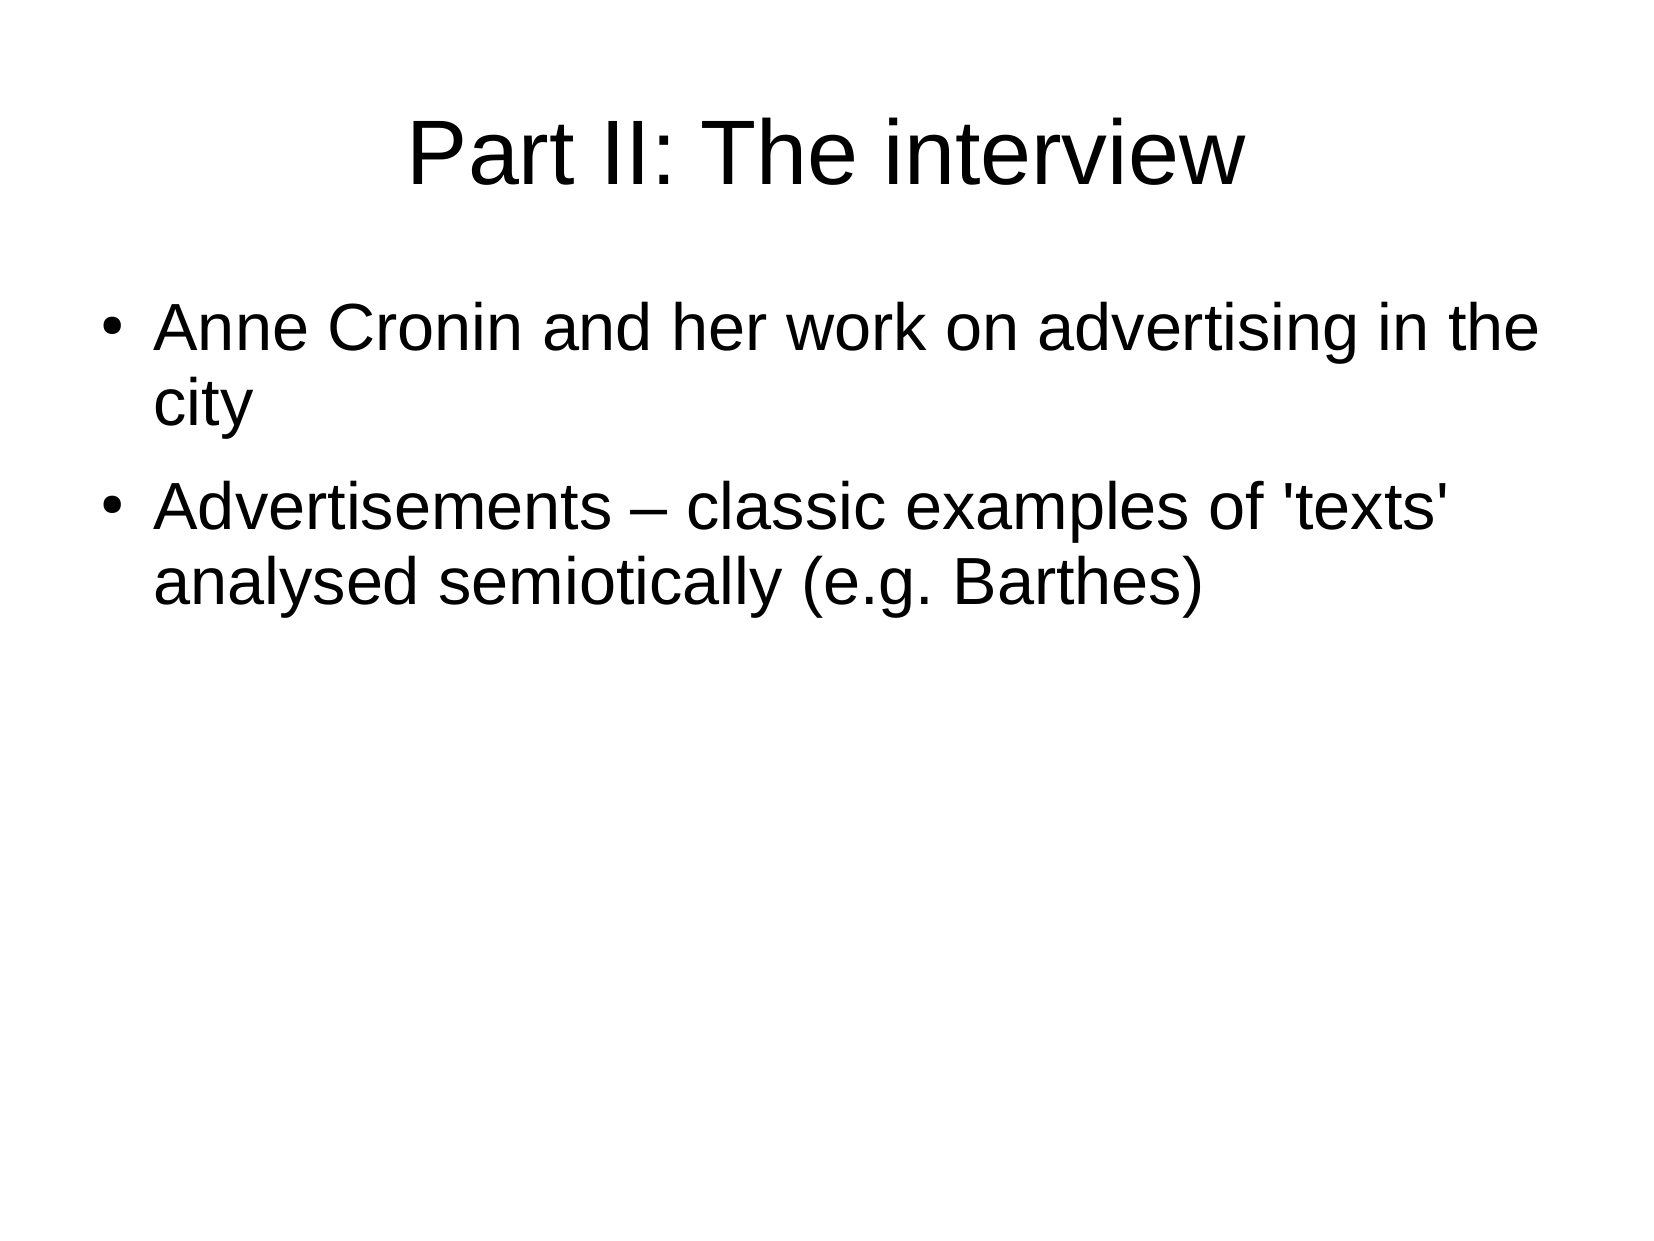

# Part II: The interview
Anne Cronin and her work on advertising in the city
Advertisements – classic examples of 'texts' analysed semiotically (e.g. Barthes)